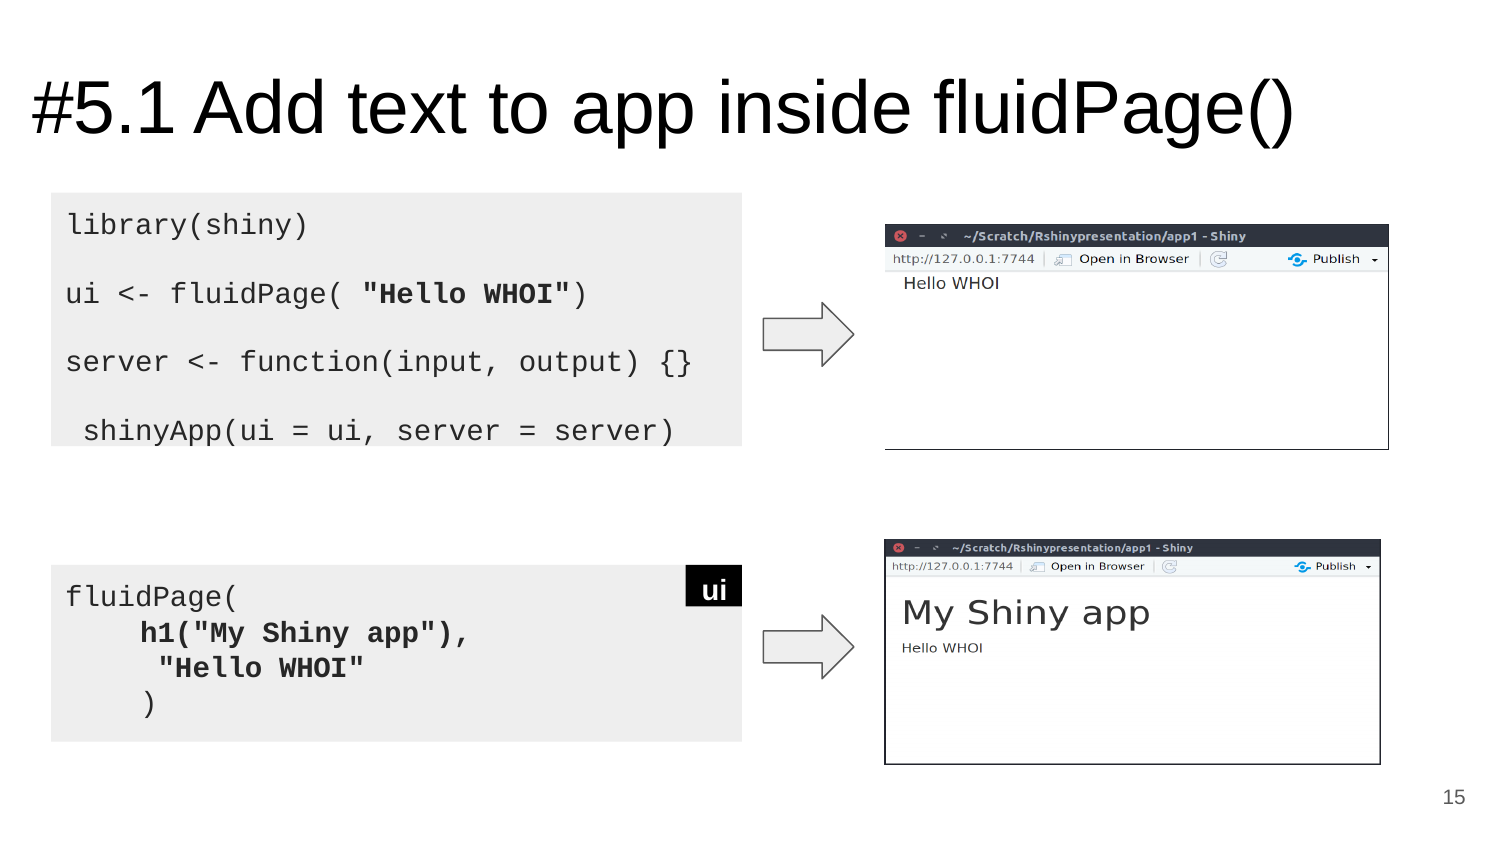

# #5.1 Add text to app inside fluidPage()
library(shiny)
ui <- fluidPage( "Hello WHOI") server <- function(input, output) {} shinyApp(ui = ui, server = server)
ui
fluidPage(
h1("My Shiny app"), "Hello WHOI"
)